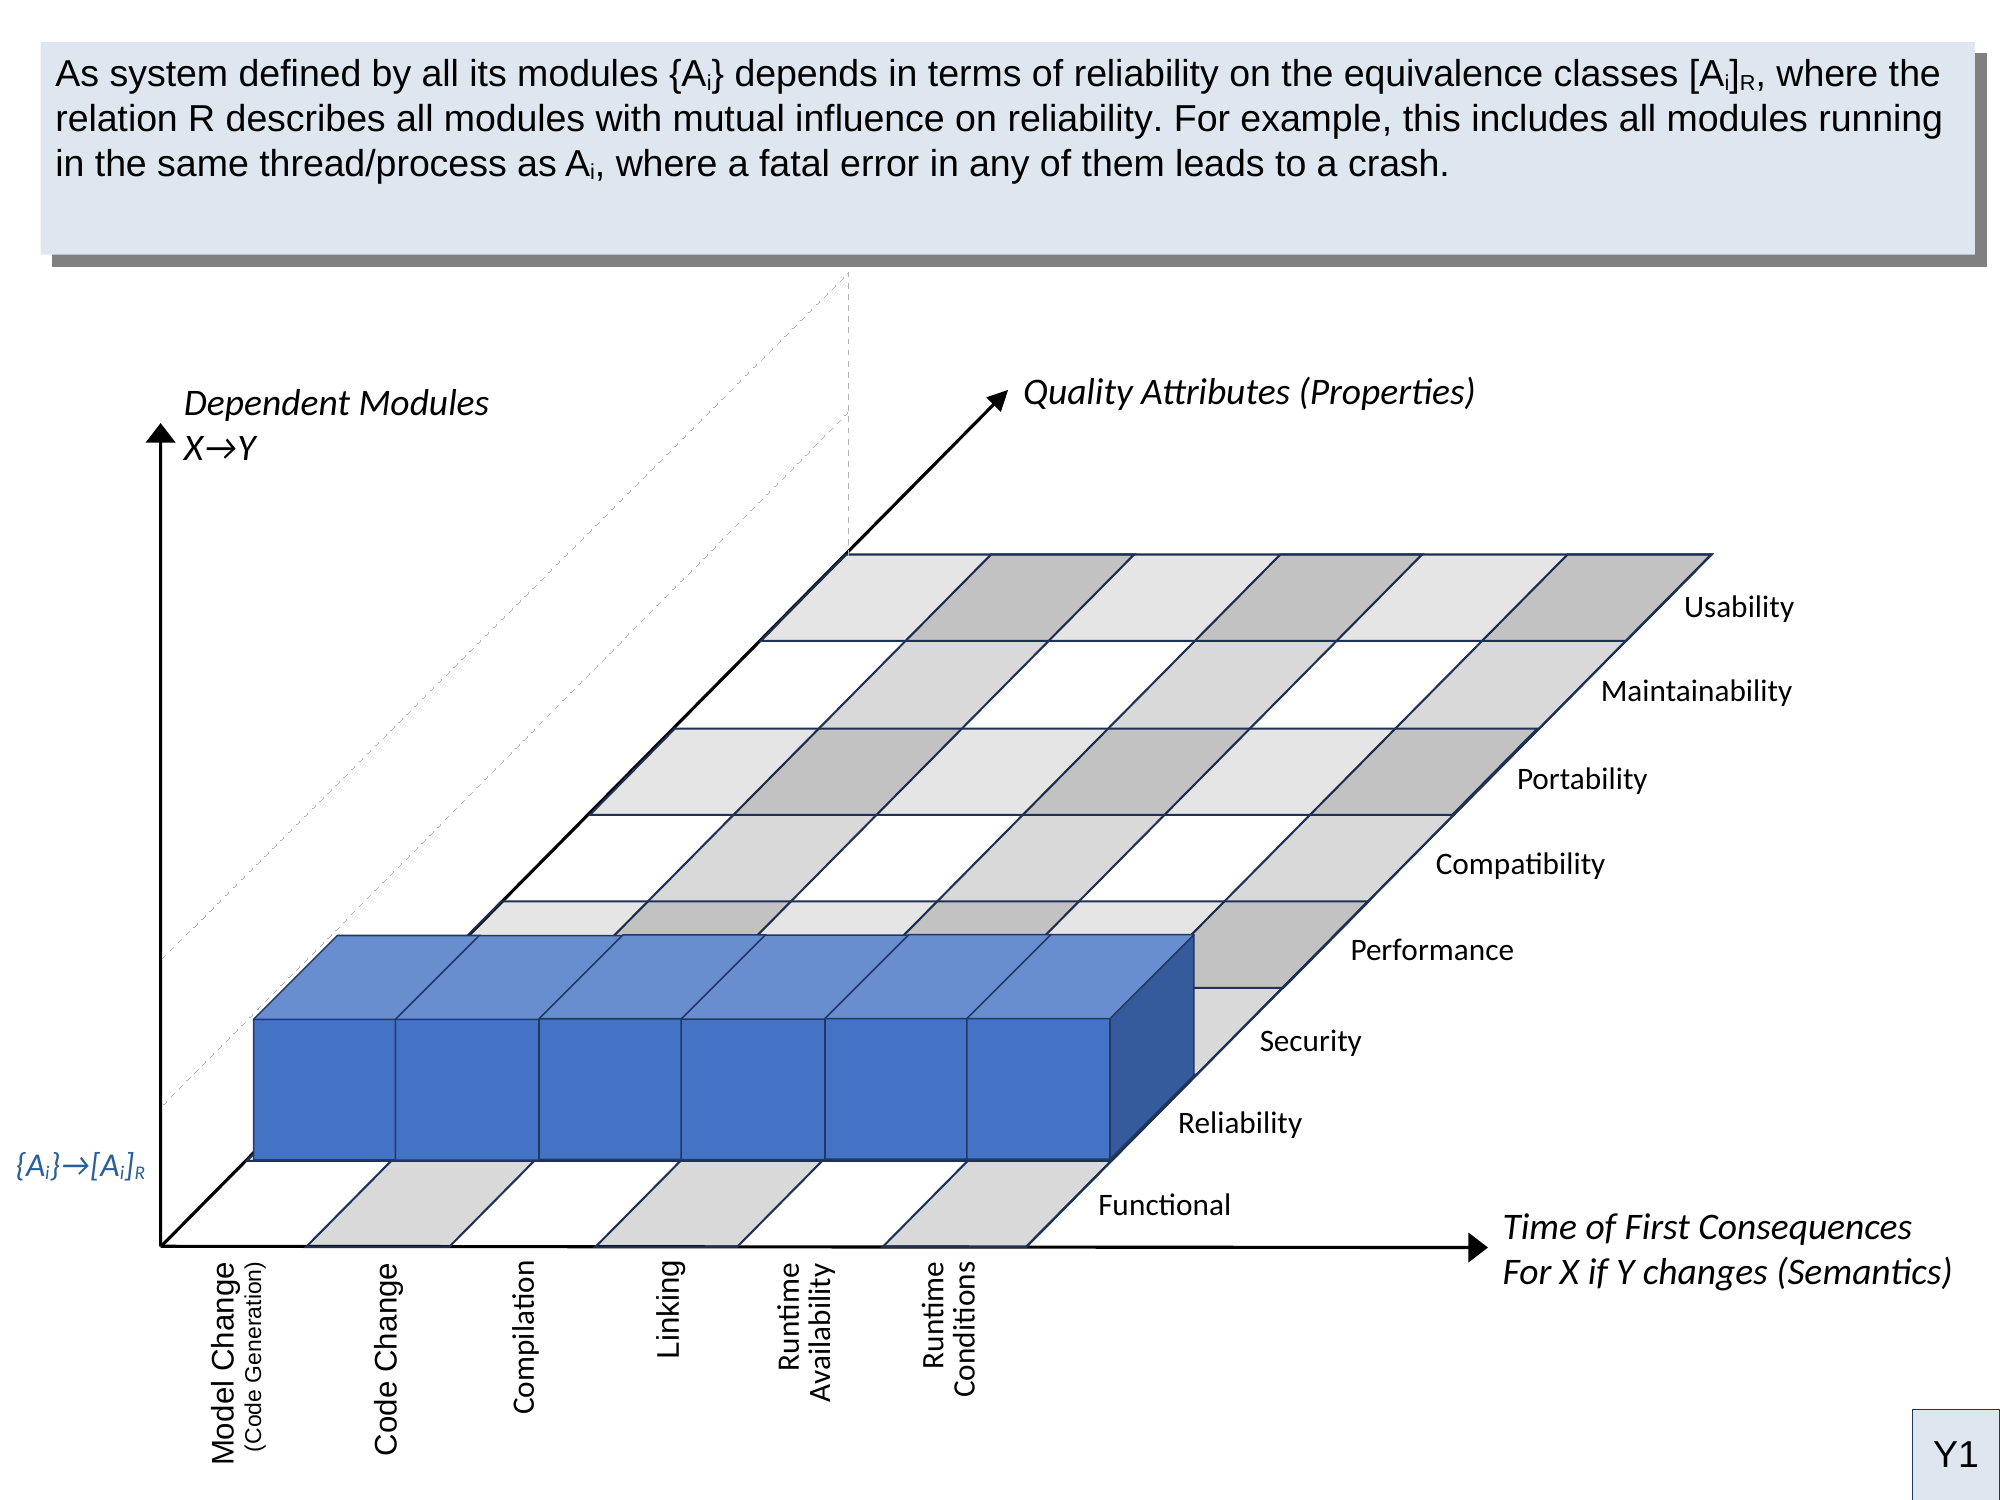

As system defined by all its modules {Ai} depends in terms of reliability on the equivalence classes [Ai]R, where the relation R describes all modules with mutual influence on reliability. For example, this includes all modules running in the same thread/process as Ai, where a fatal error in any of them leads to a crash.
 Dependent Modules
 X→Y
Quality Attributes (Properties)
Usability
{Ai}→[Ai]R
Maintainability
Portability
Compatibility
 Performance
Security
Reliability
Functional
Time of First Consequences
For X if Y changes (Semantics)
Runtime
Availability
Runtime
Conditions
Model Change
(Code Generation)
Linking
Code Change
Compilation
Y1